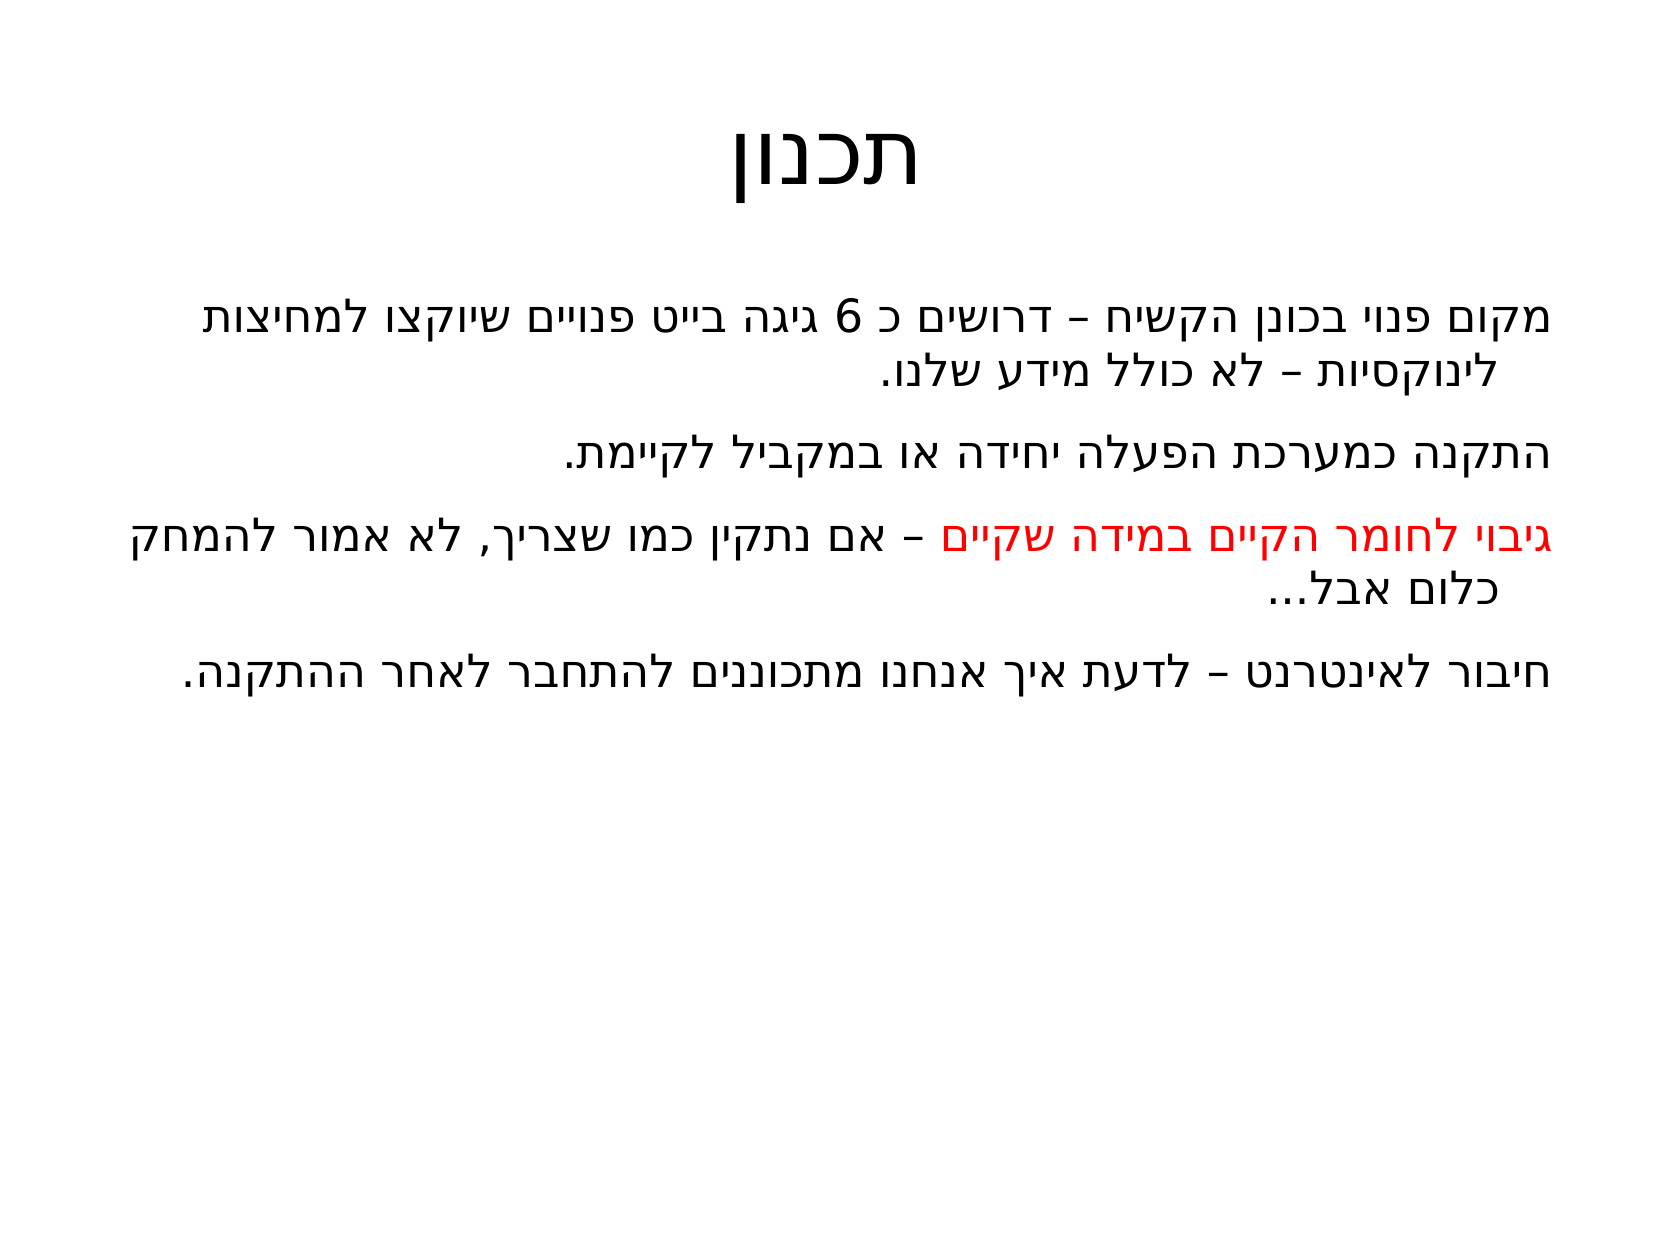

# תכנון
מקום פנוי בכונן הקשיח – דרושים כ 6 גיגה בייט פנויים שיוקצו למחיצות לינוקסיות – לא כולל מידע שלנו.
התקנה כמערכת הפעלה יחידה או במקביל לקיימת.
גיבוי לחומר הקיים במידה שקיים – אם נתקין כמו שצריך, לא אמור להמחק כלום אבל...
חיבור לאינטרנט – לדעת איך אנחנו מתכוננים להתחבר לאחר ההתקנה.